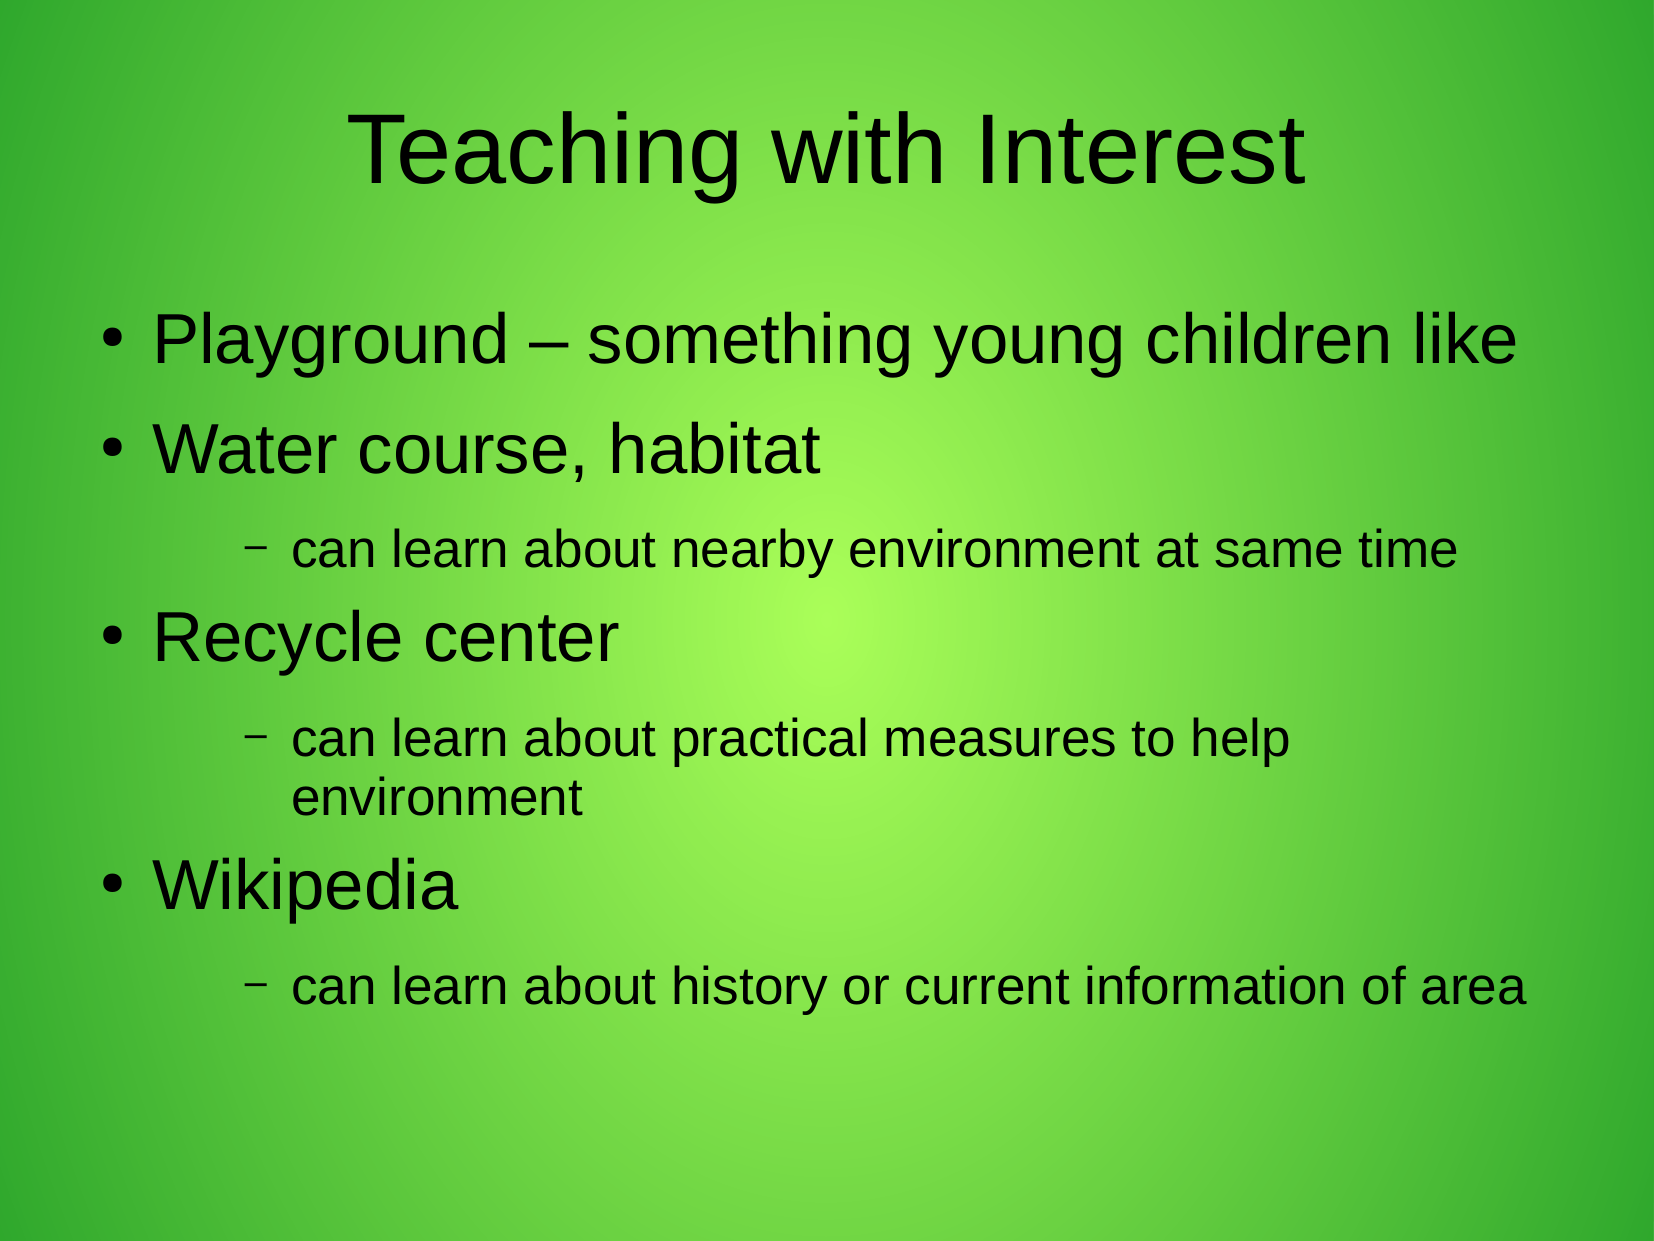

# Teaching with Interest
Playground – something young children like
Water course, habitat
can learn about nearby environment at same time
Recycle center
can learn about practical measures to help environment
Wikipedia
can learn about history or current information of area